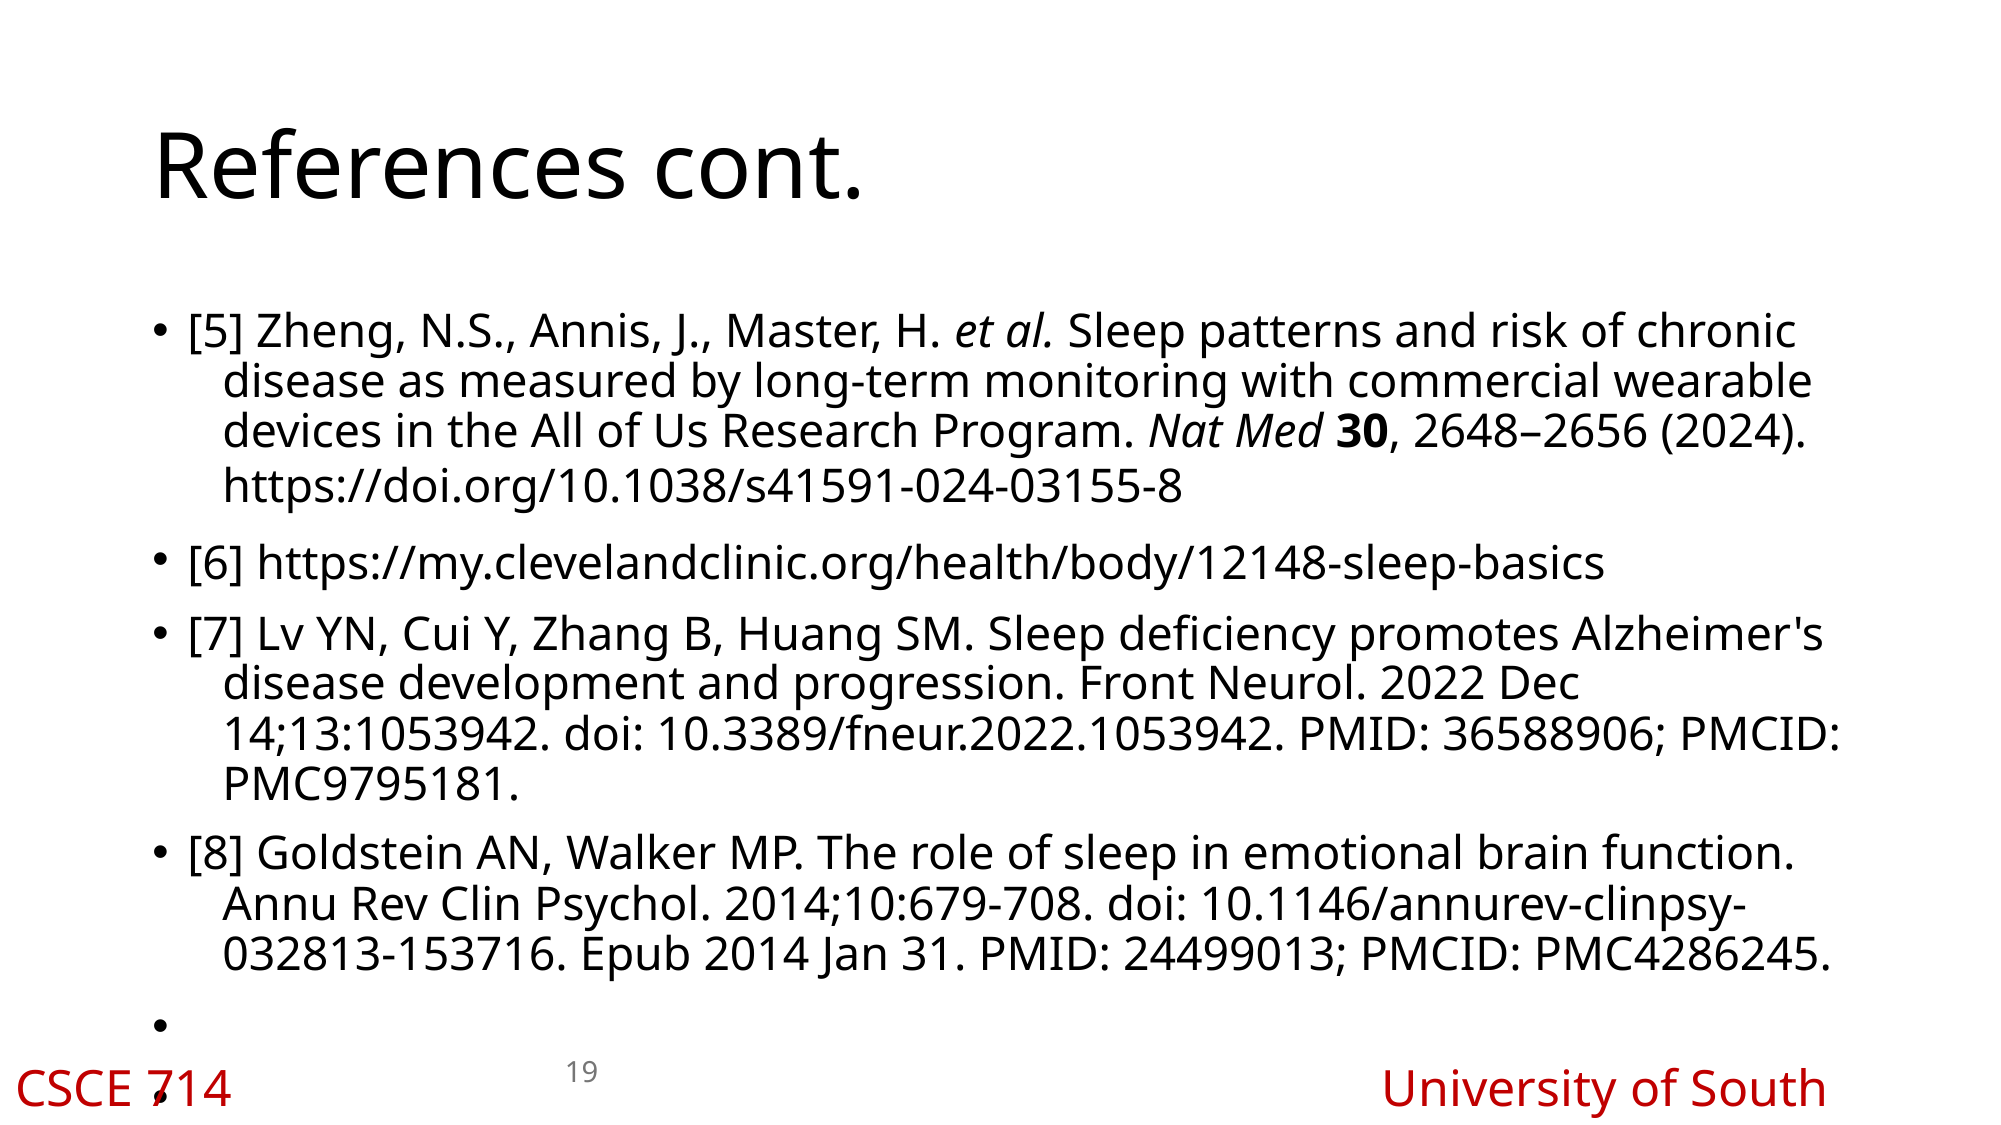

# References cont.
[5] Zheng, N.S., Annis, J., Master, H. et al. Sleep patterns and risk of chronic disease as measured by long-term monitoring with commercial wearable devices in the All of Us Research Program. Nat Med 30, 2648–2656 (2024). https://doi.org/10.1038/s41591-024-03155-8
[6] https://my.clevelandclinic.org/health/body/12148-sleep-basics
[7] Lv YN, Cui Y, Zhang B, Huang SM. Sleep deficiency promotes Alzheimer's disease development and progression. Front Neurol. 2022 Dec 14;13:1053942. doi: 10.3389/fneur.2022.1053942. PMID: 36588906; PMCID: PMC9795181.
[8] Goldstein AN, Walker MP. The role of sleep in emotional brain function. Annu Rev Clin Psychol. 2014;10:679-708. doi: 10.1146/annurev-clinpsy-032813-153716. Epub 2014 Jan 31. PMID: 24499013; PMCID: PMC4286245.
CSCE 714
University of South Carolina